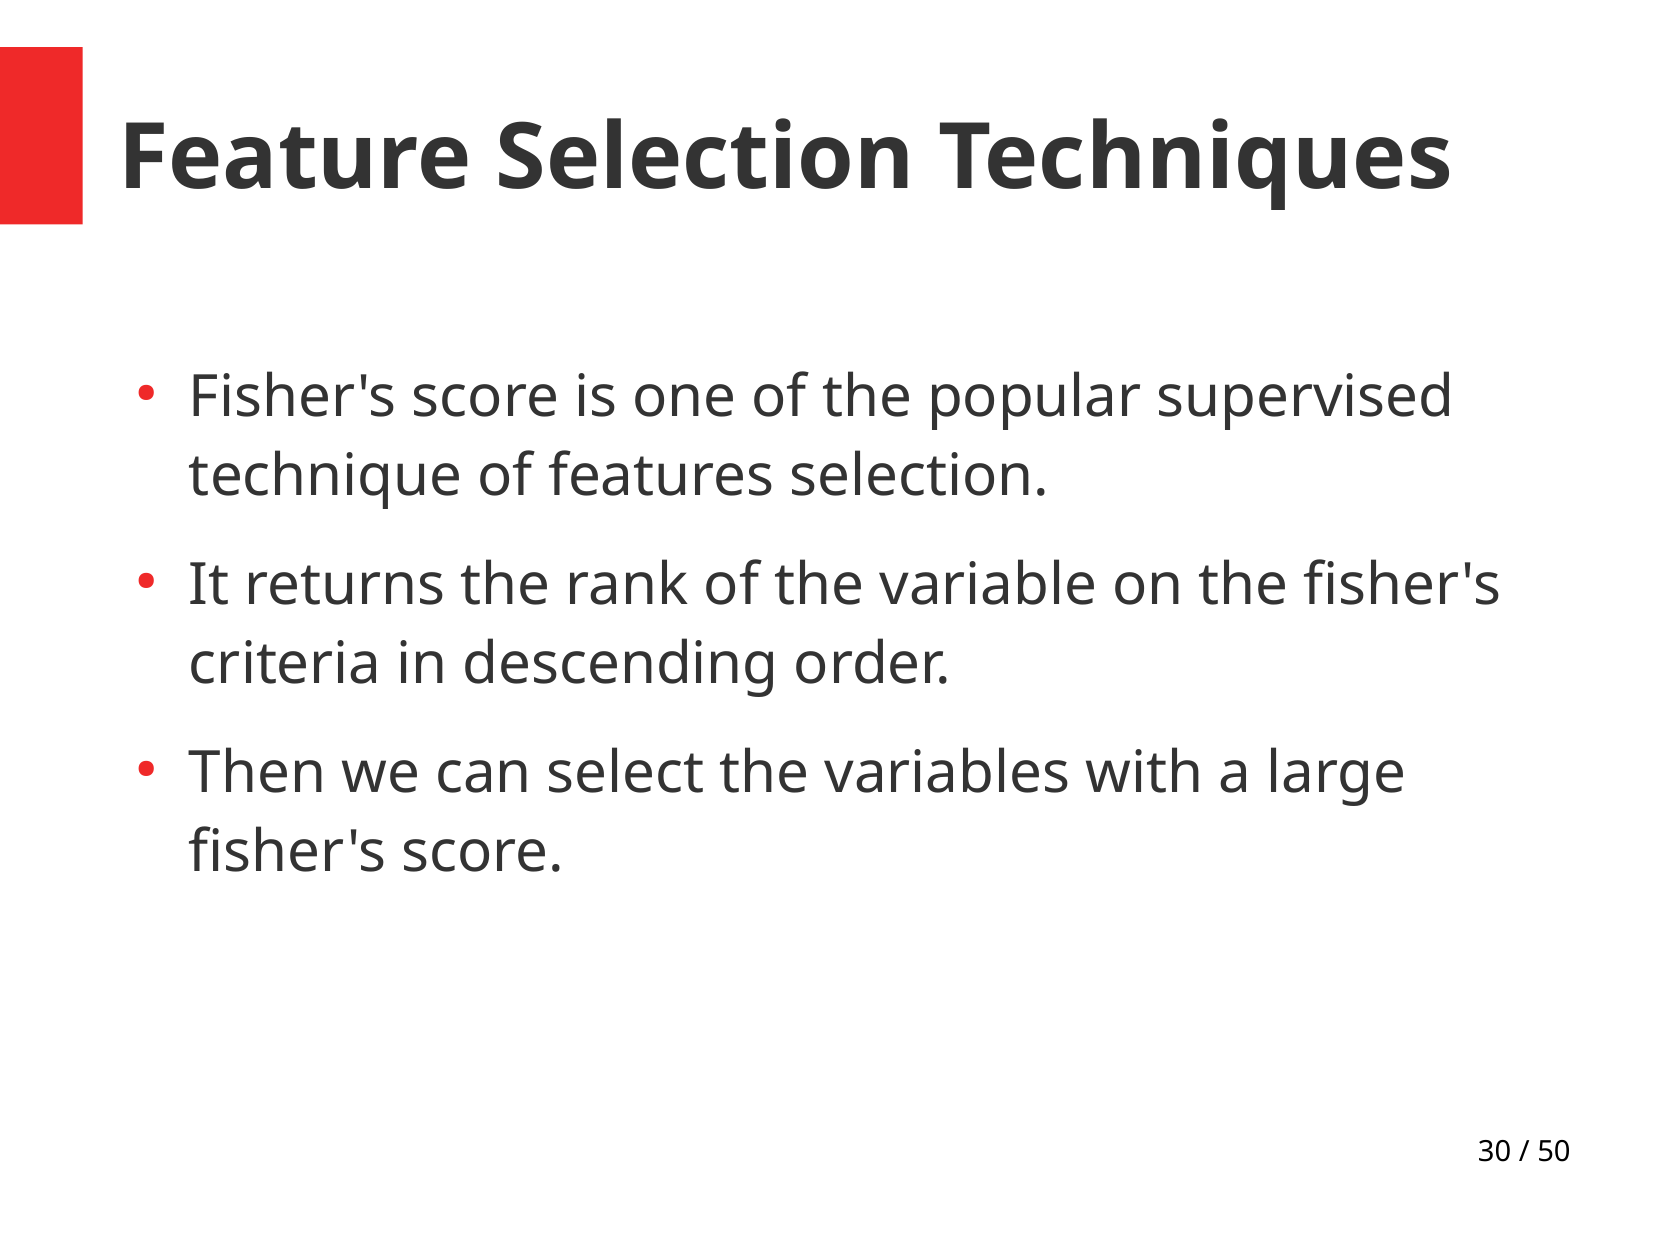

# Feature Selection Techniques
Fisher's score is one of the popular supervised technique of features selection.
It returns the rank of the variable on the fisher's criteria in descending order.
Then we can select the variables with a large fisher's score.
30